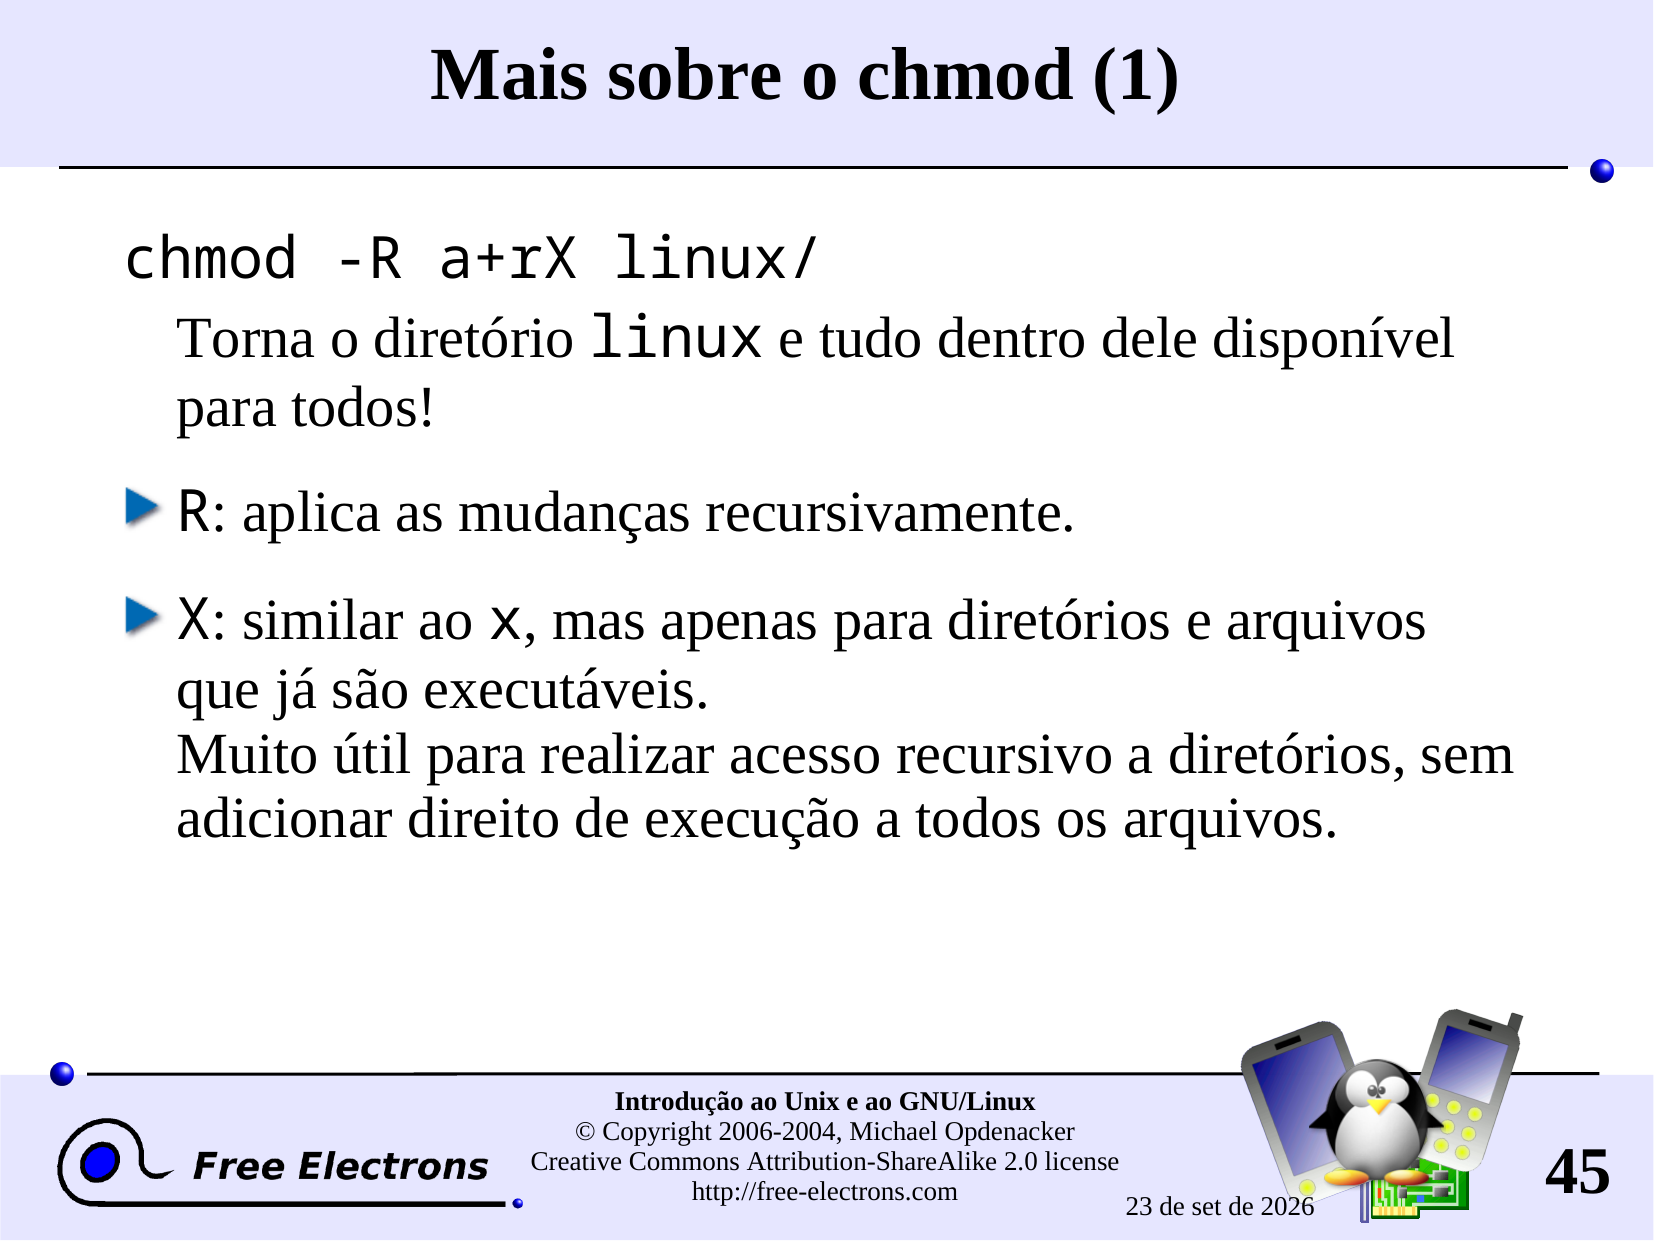

# Mais sobre o chmod (1)
chmod -R a+rX linux/
Torna o diretório linux e tudo dentro dele disponível para todos!
R: aplica as mudanças recursivamente.
X: similar ao x, mas apenas para diretórios e arquivos que já são executáveis.
Muito útil para realizar acesso recursivo a diretórios, sem adicionar direito de execução a todos os arquivos.